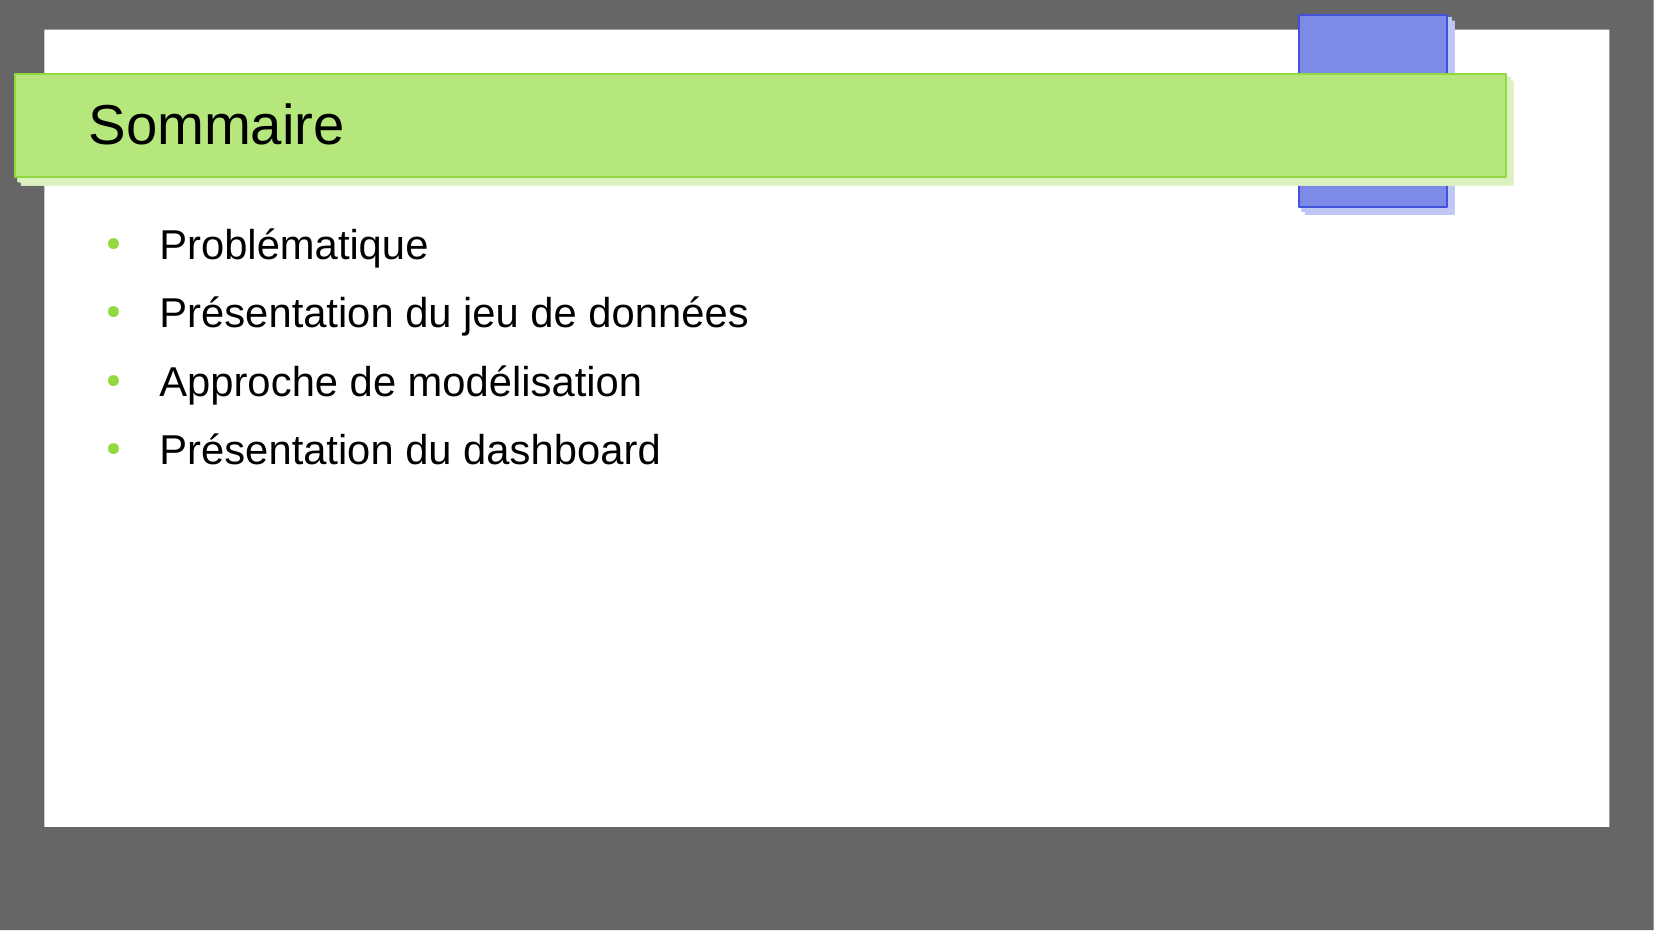

# Sommaire
Problématique
Présentation du jeu de données
Approche de modélisation
Présentation du dashboard